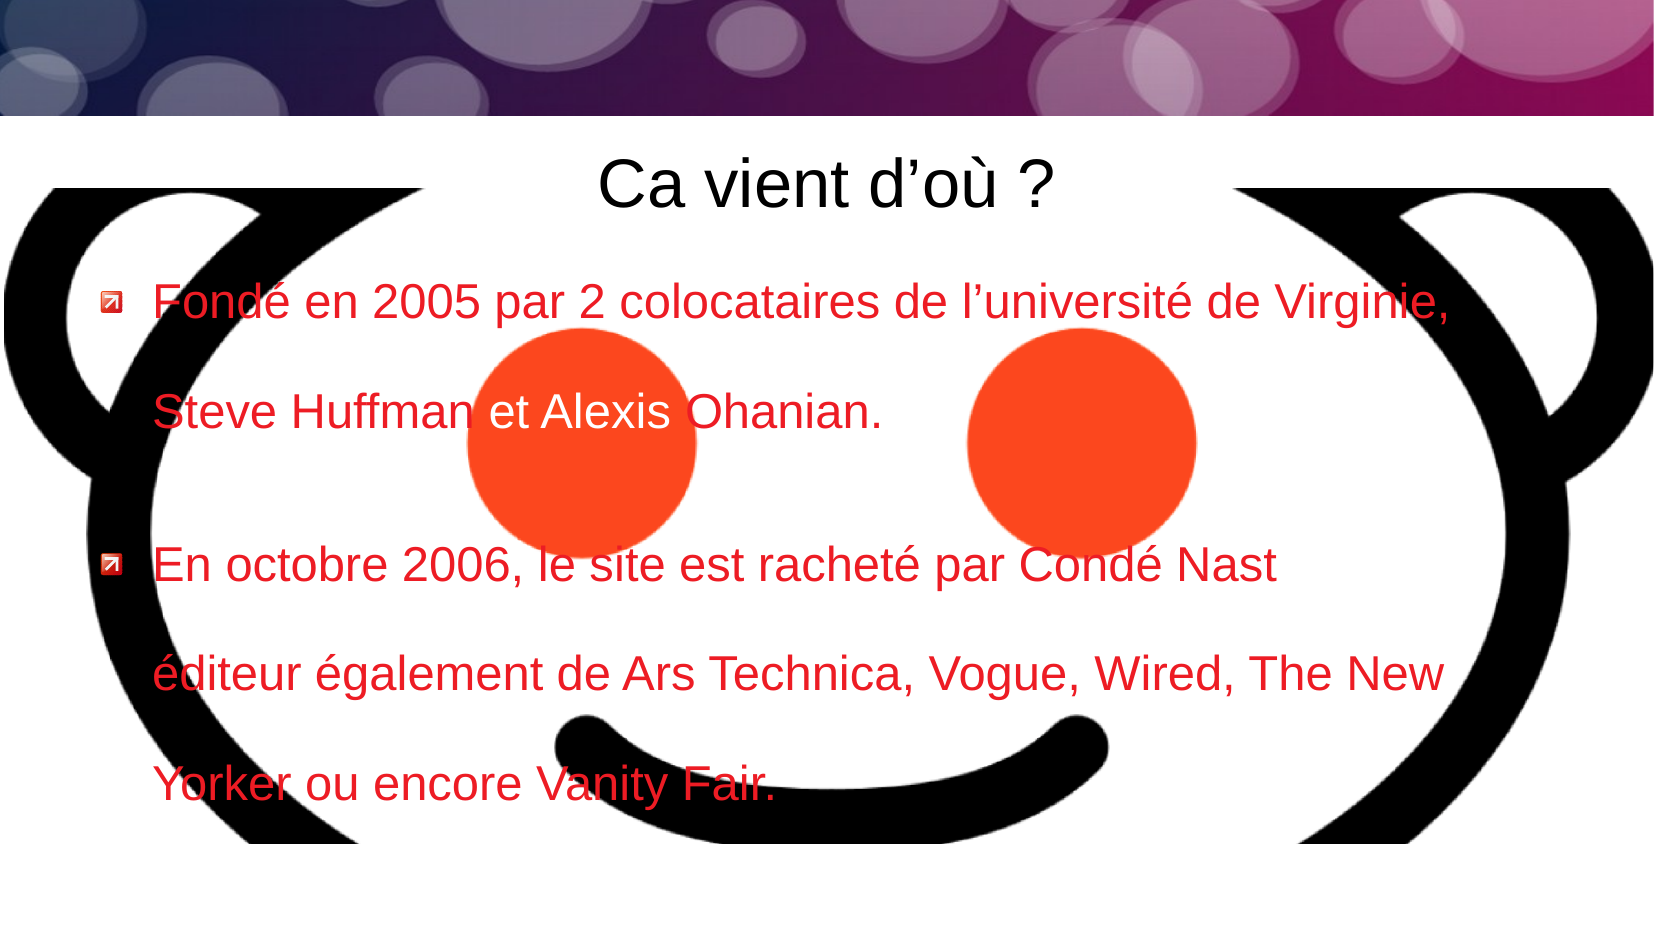

# Ca vient d’où ?
Fondé en 2005 par 2 colocataires de l’université de Virginie,
Steve Huffman et Alexis Ohanian.
En octobre 2006, le site est racheté par Condé Nast
éditeur également de Ars Technica, Vogue, Wired, The New
Yorker ou encore Vanity Fair.